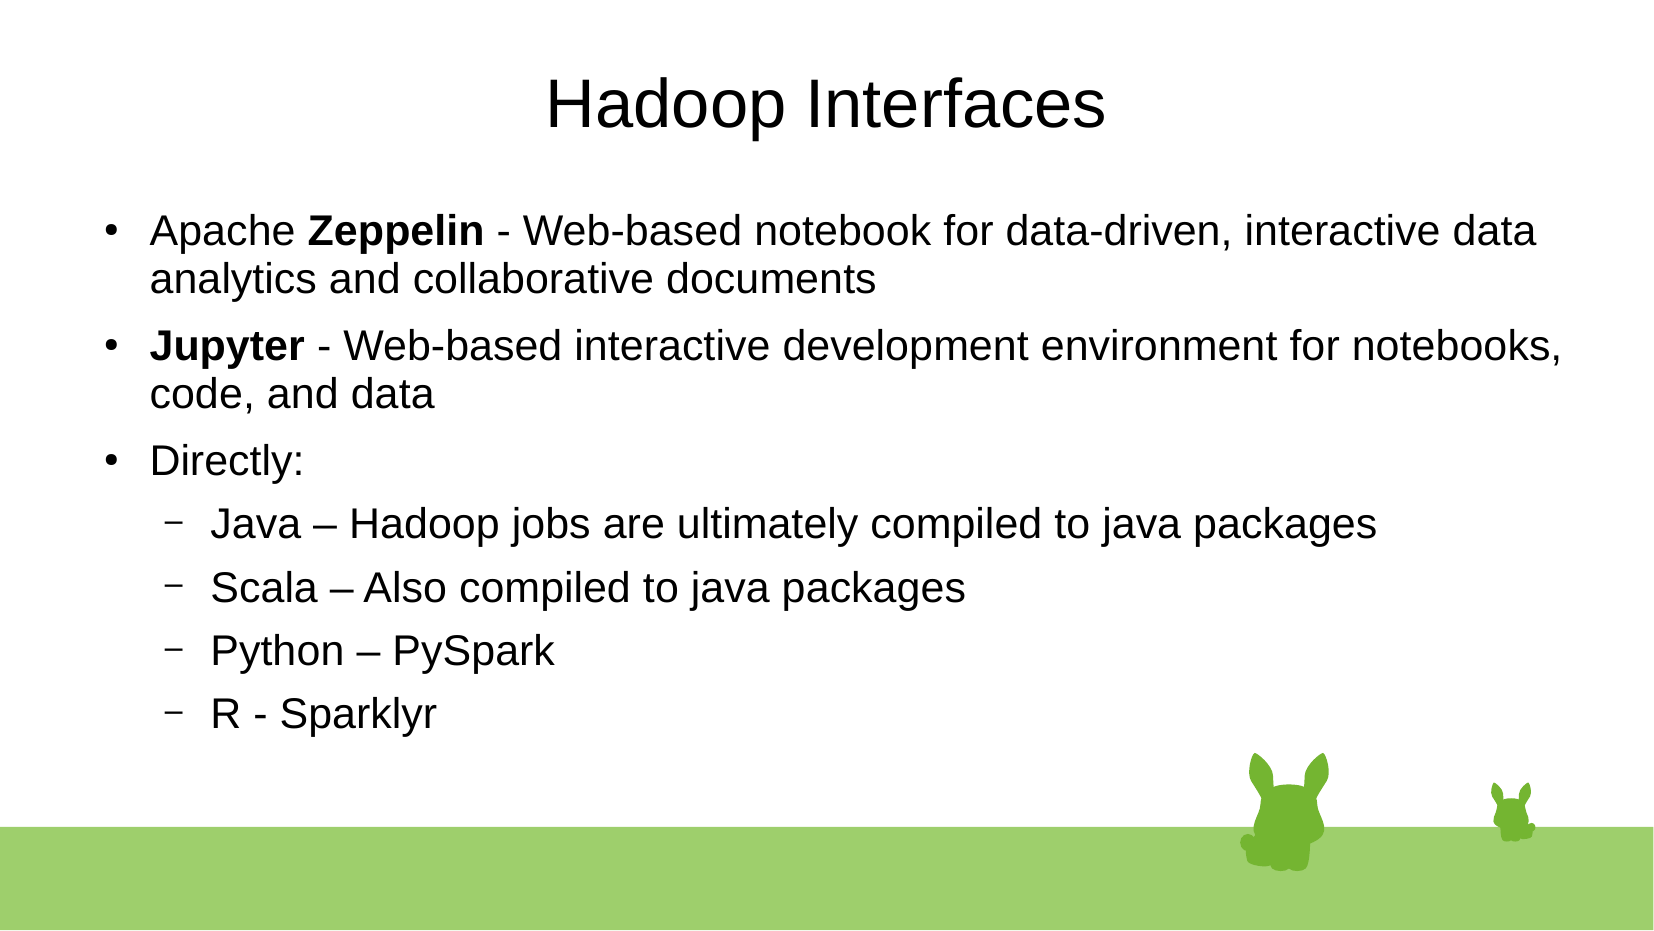

# Hadoop Interfaces
Apache Zeppelin - Web-based notebook for data-driven, interactive data analytics and collaborative documents
Jupyter - Web-based interactive development environment for notebooks, code, and data
Directly:
Java – Hadoop jobs are ultimately compiled to java packages
Scala – Also compiled to java packages
Python – PySpark
R - Sparklyr